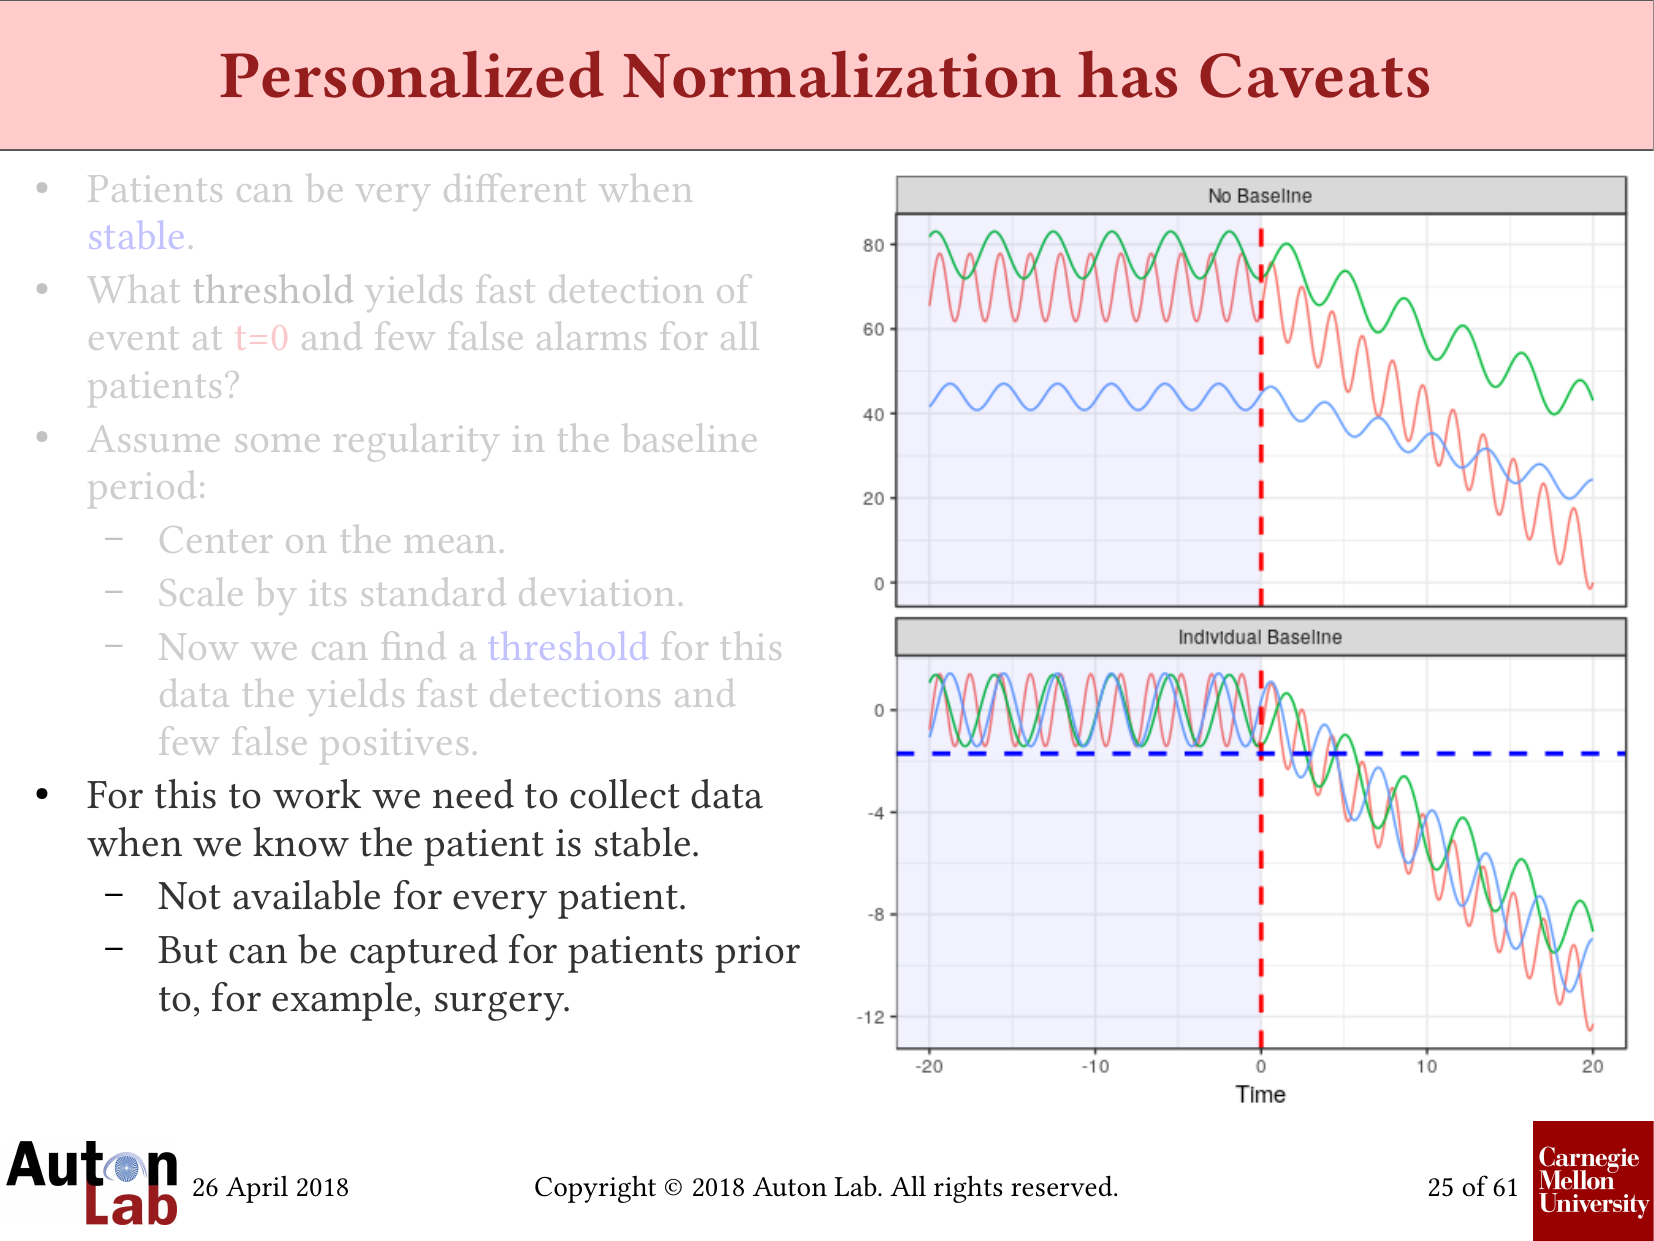

# Personalized Normalization has Caveats
Patients can be very different when stable.
What threshold yields fast detection of event at t=0 and few false alarms for all patients?
Assume some regularity in the baseline period:
Center on the mean.
Scale by its standard deviation.
Now we can find a threshold for this data the yields fast detections and few false positives.
For this to work we need to collect data when we know the patient is stable.
Not available for every patient.
But can be captured for patients prior to, for example, surgery.
26 April 2018
25